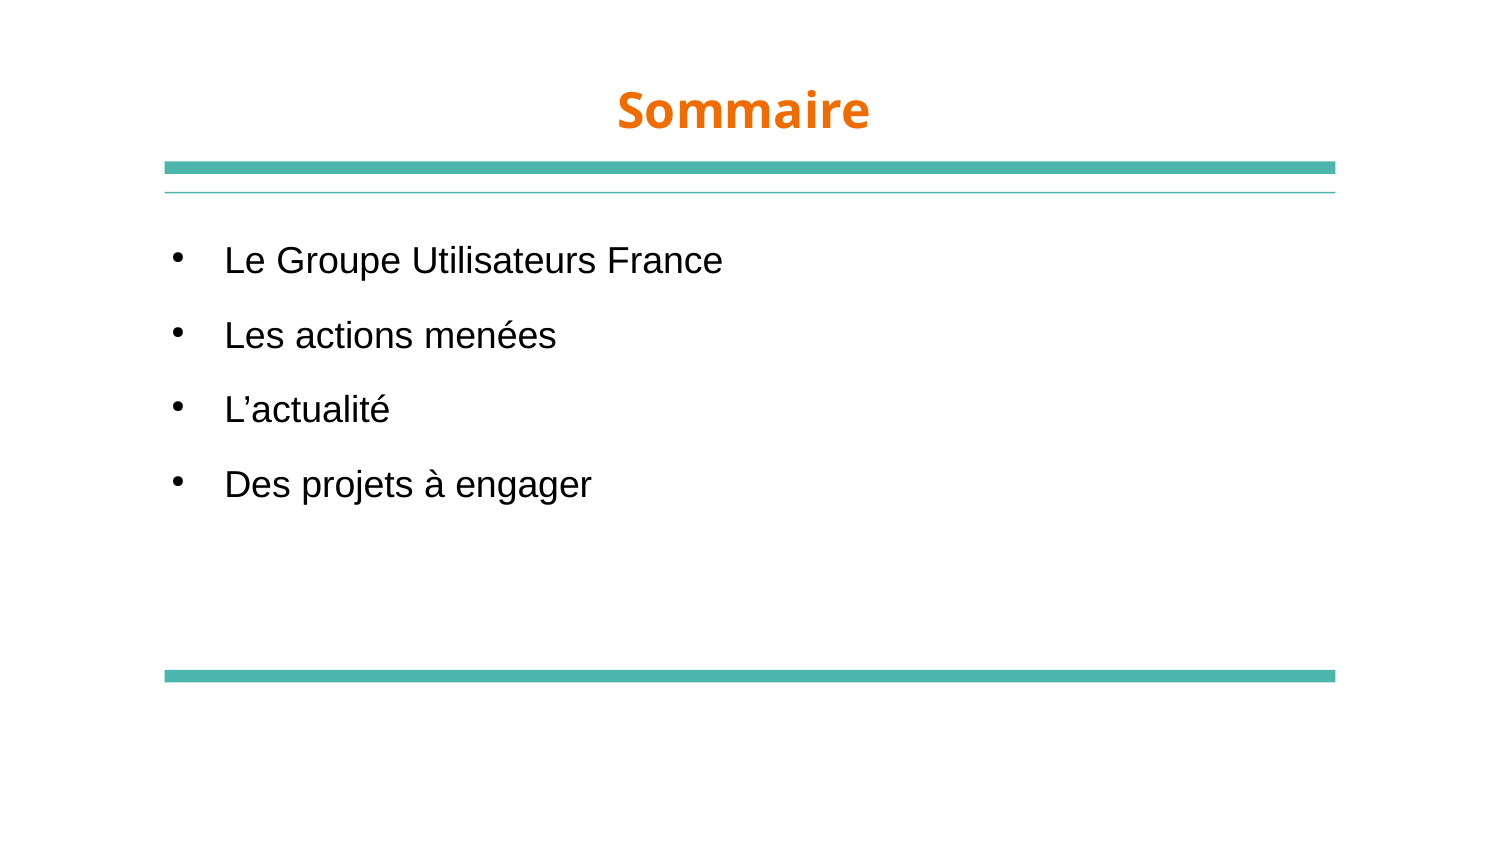

Sommaire
# Le Groupe Utilisateurs France
Les actions menées
L’actualité
Des projets à engager